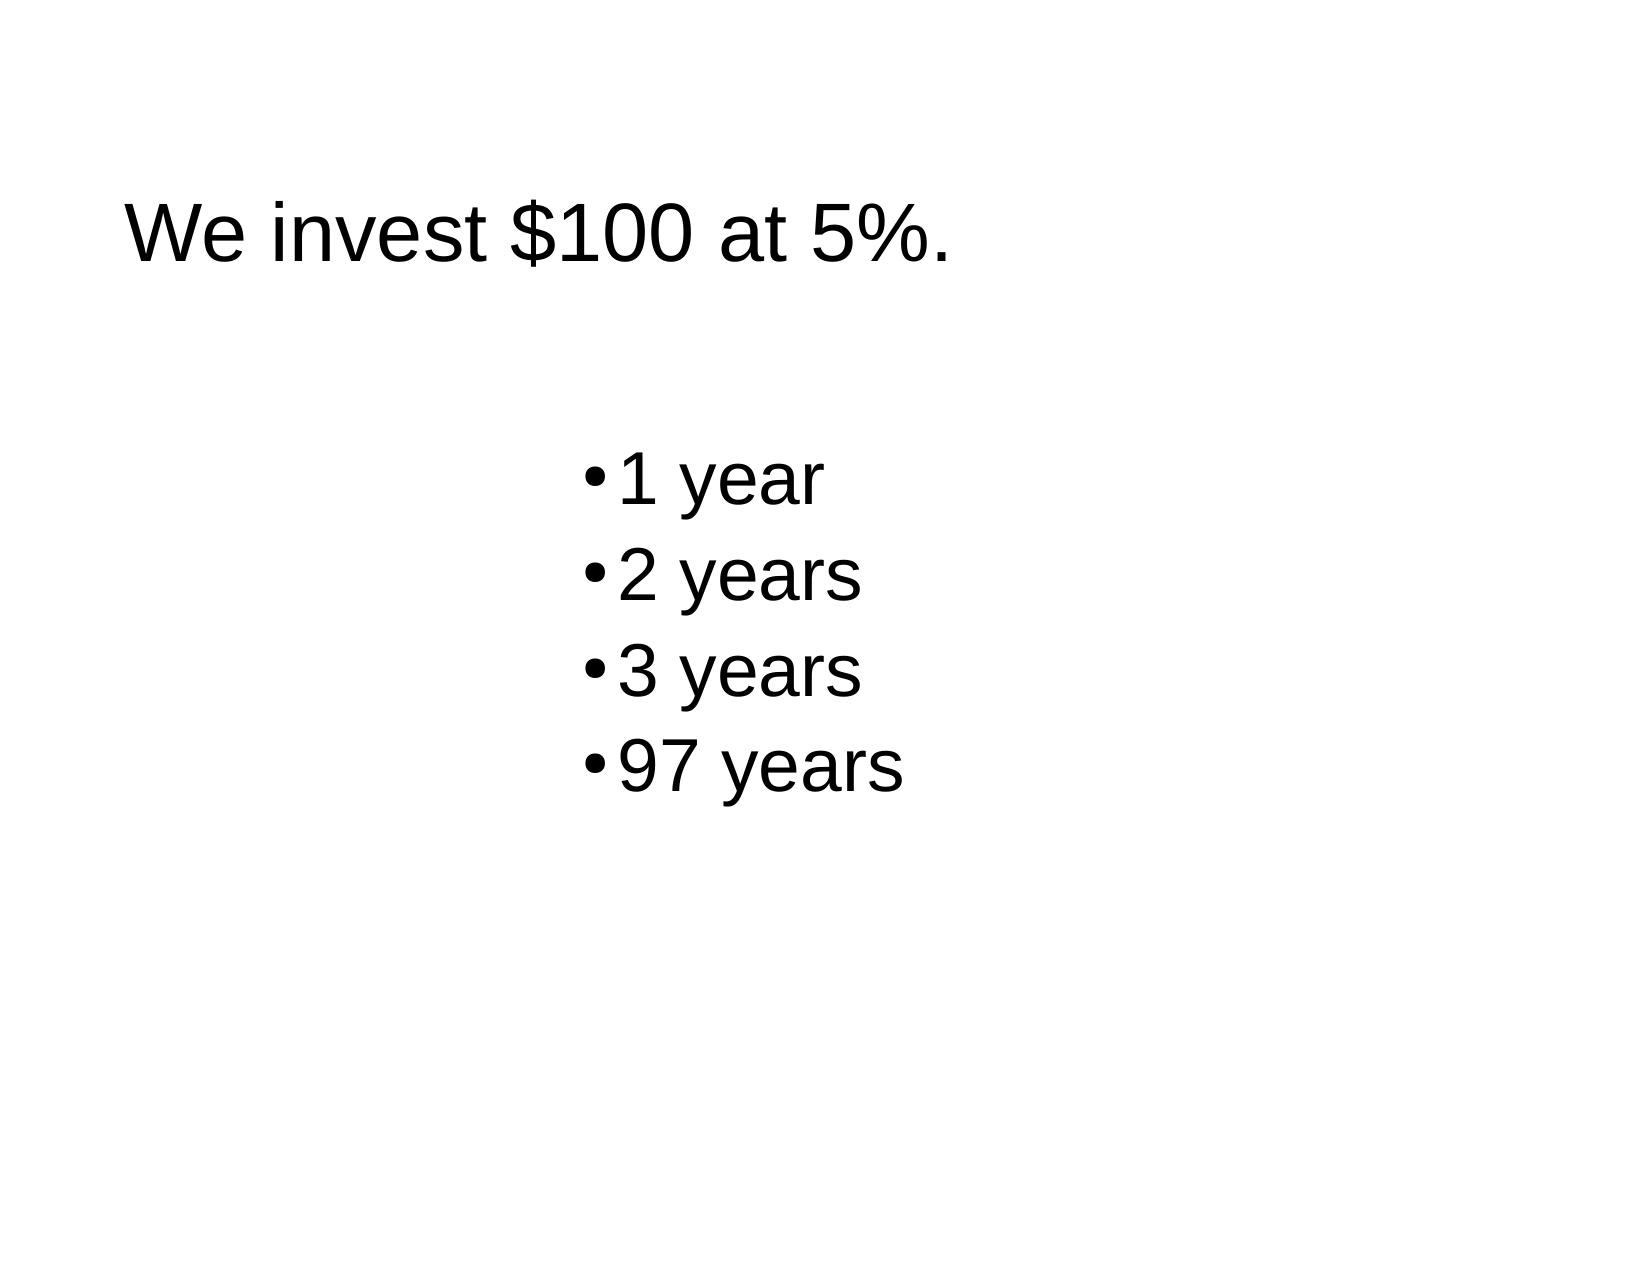

# We invest $100 at 5%.
1 year
2 years
3 years
97 years